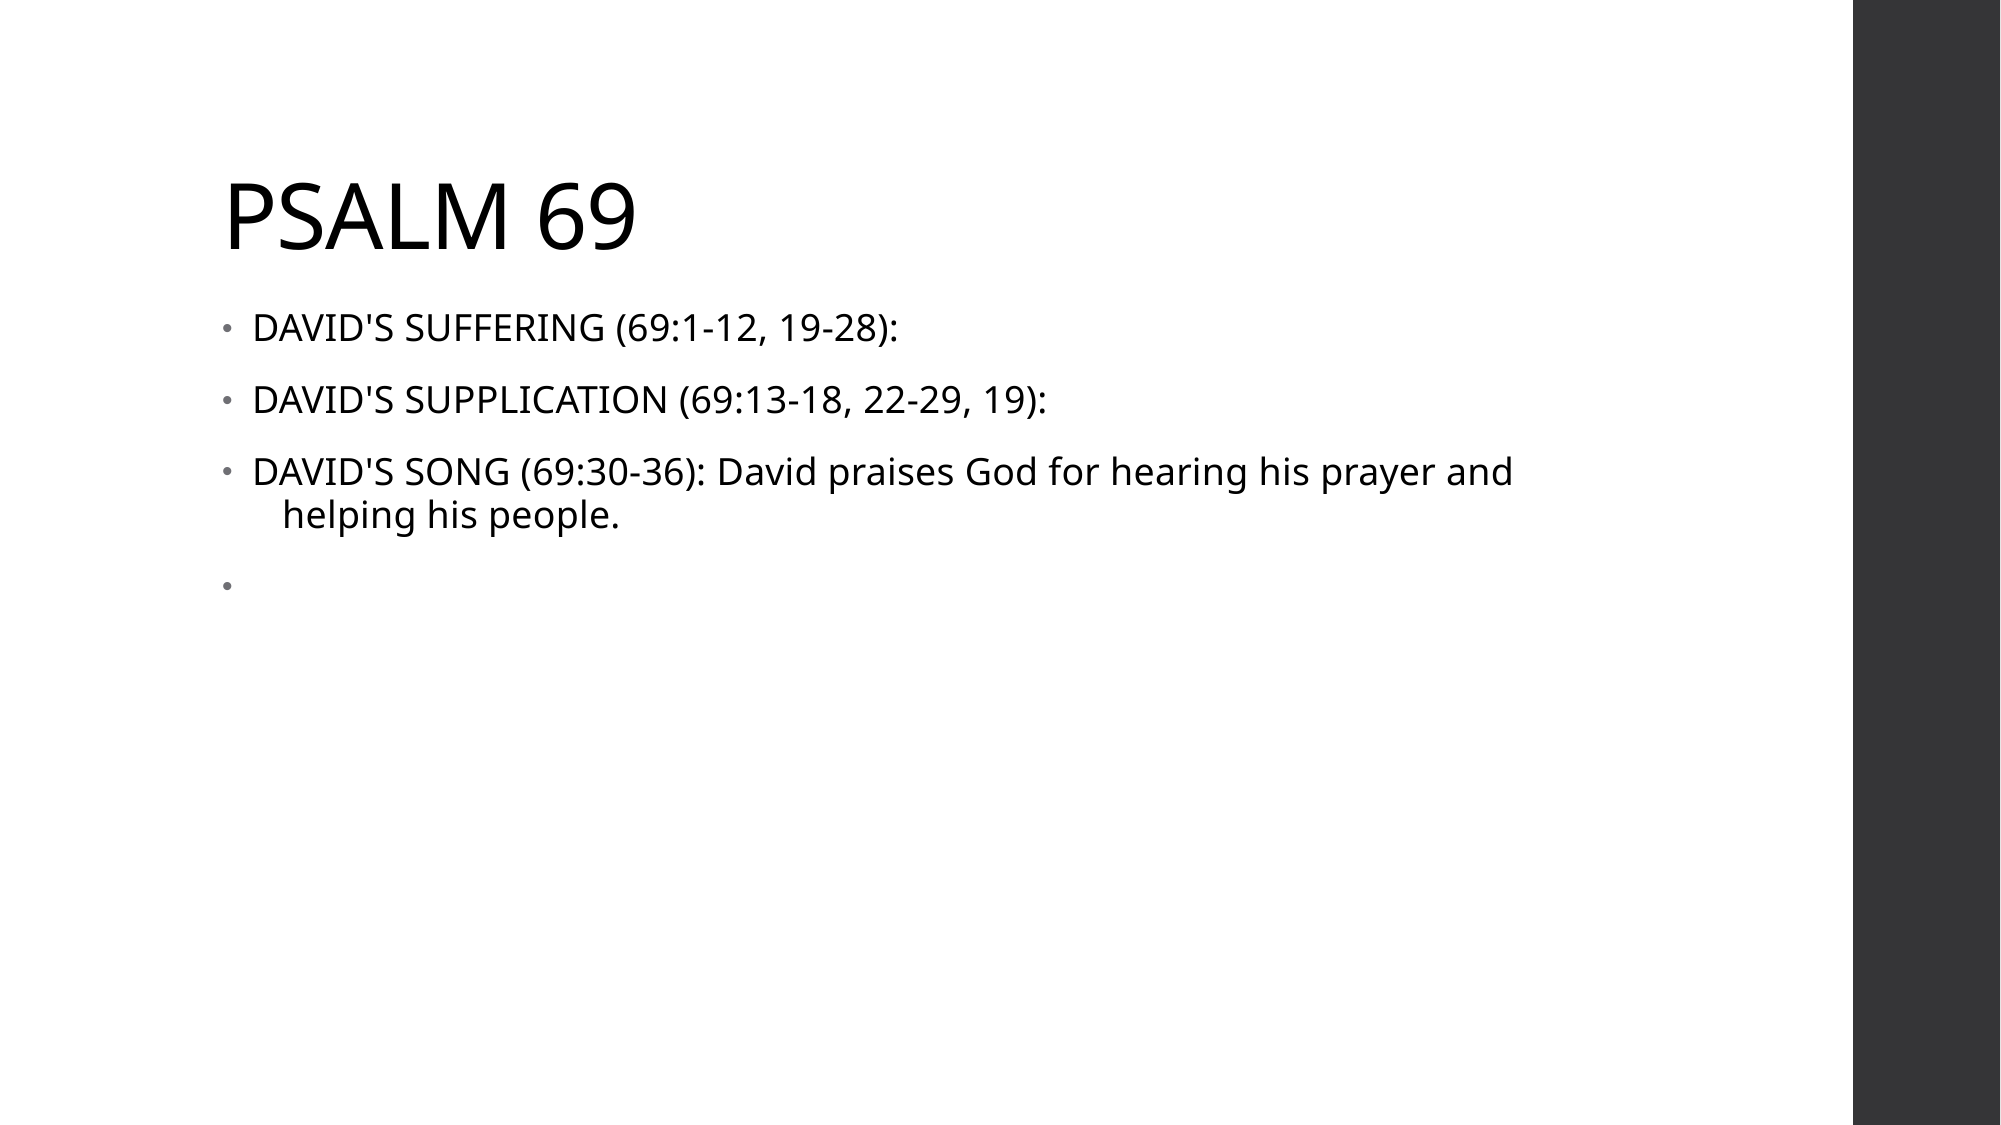

# PSALM 69
DAVID'S SUFFERING (69:1-12, 19-28):
DAVID'S SUPPLICATION (69:13-18, 22-29, 19):
DAVID'S SONG (69:30-36): David praises God for hearing his prayer and helping his people.